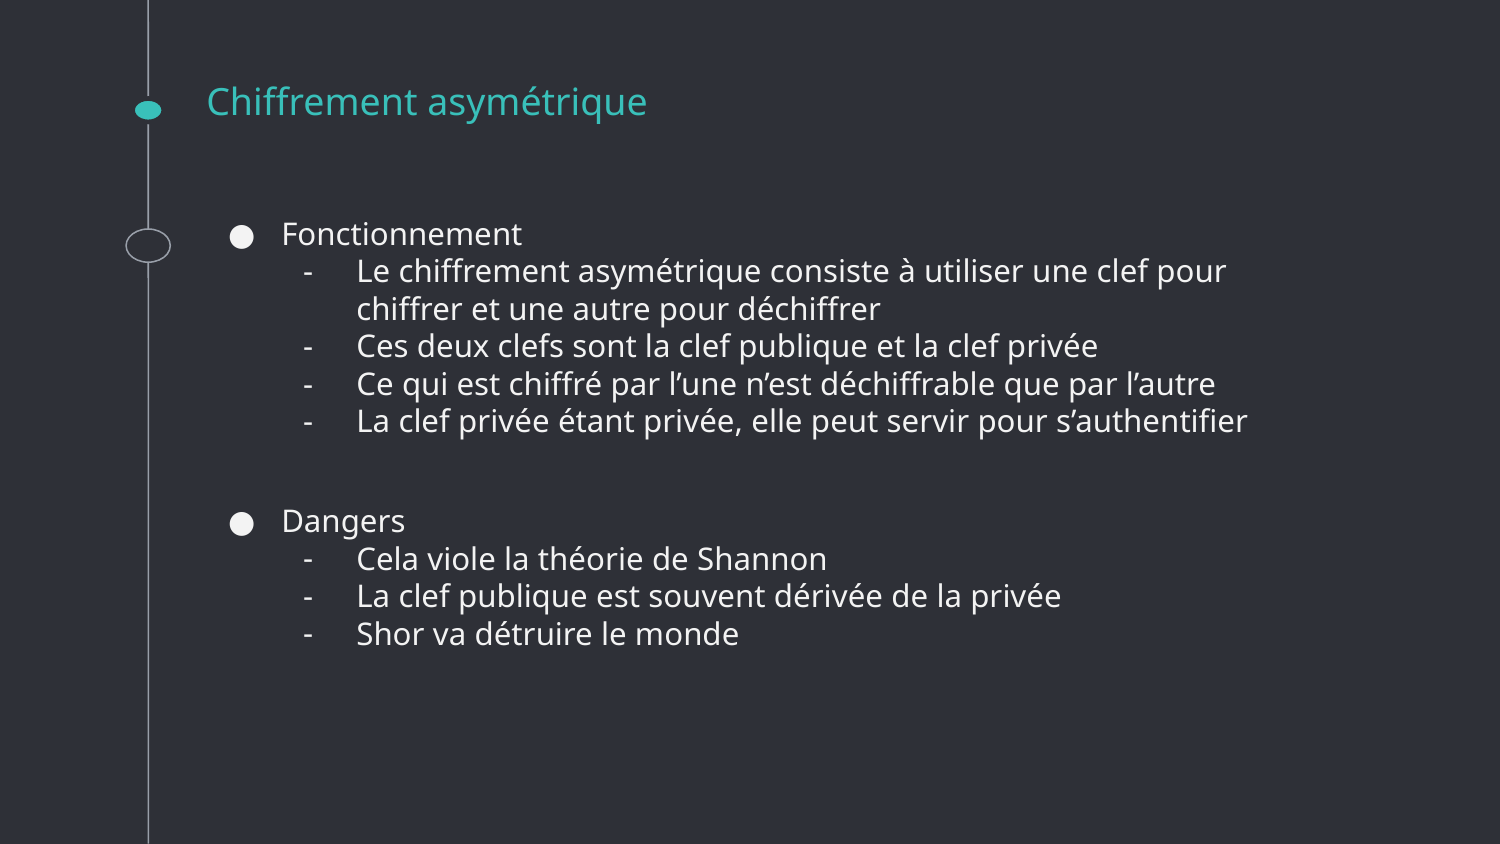

# Chiffrement asymétrique
Fonctionnement
Le chiffrement asymétrique consiste à utiliser une clef pour chiffrer et une autre pour déchiffrer
Ces deux clefs sont la clef publique et la clef privée
Ce qui est chiffré par l’une n’est déchiffrable que par l’autre
La clef privée étant privée, elle peut servir pour s’authentifier
Dangers
Cela viole la théorie de Shannon
La clef publique est souvent dérivée de la privée
Shor va détruire le monde